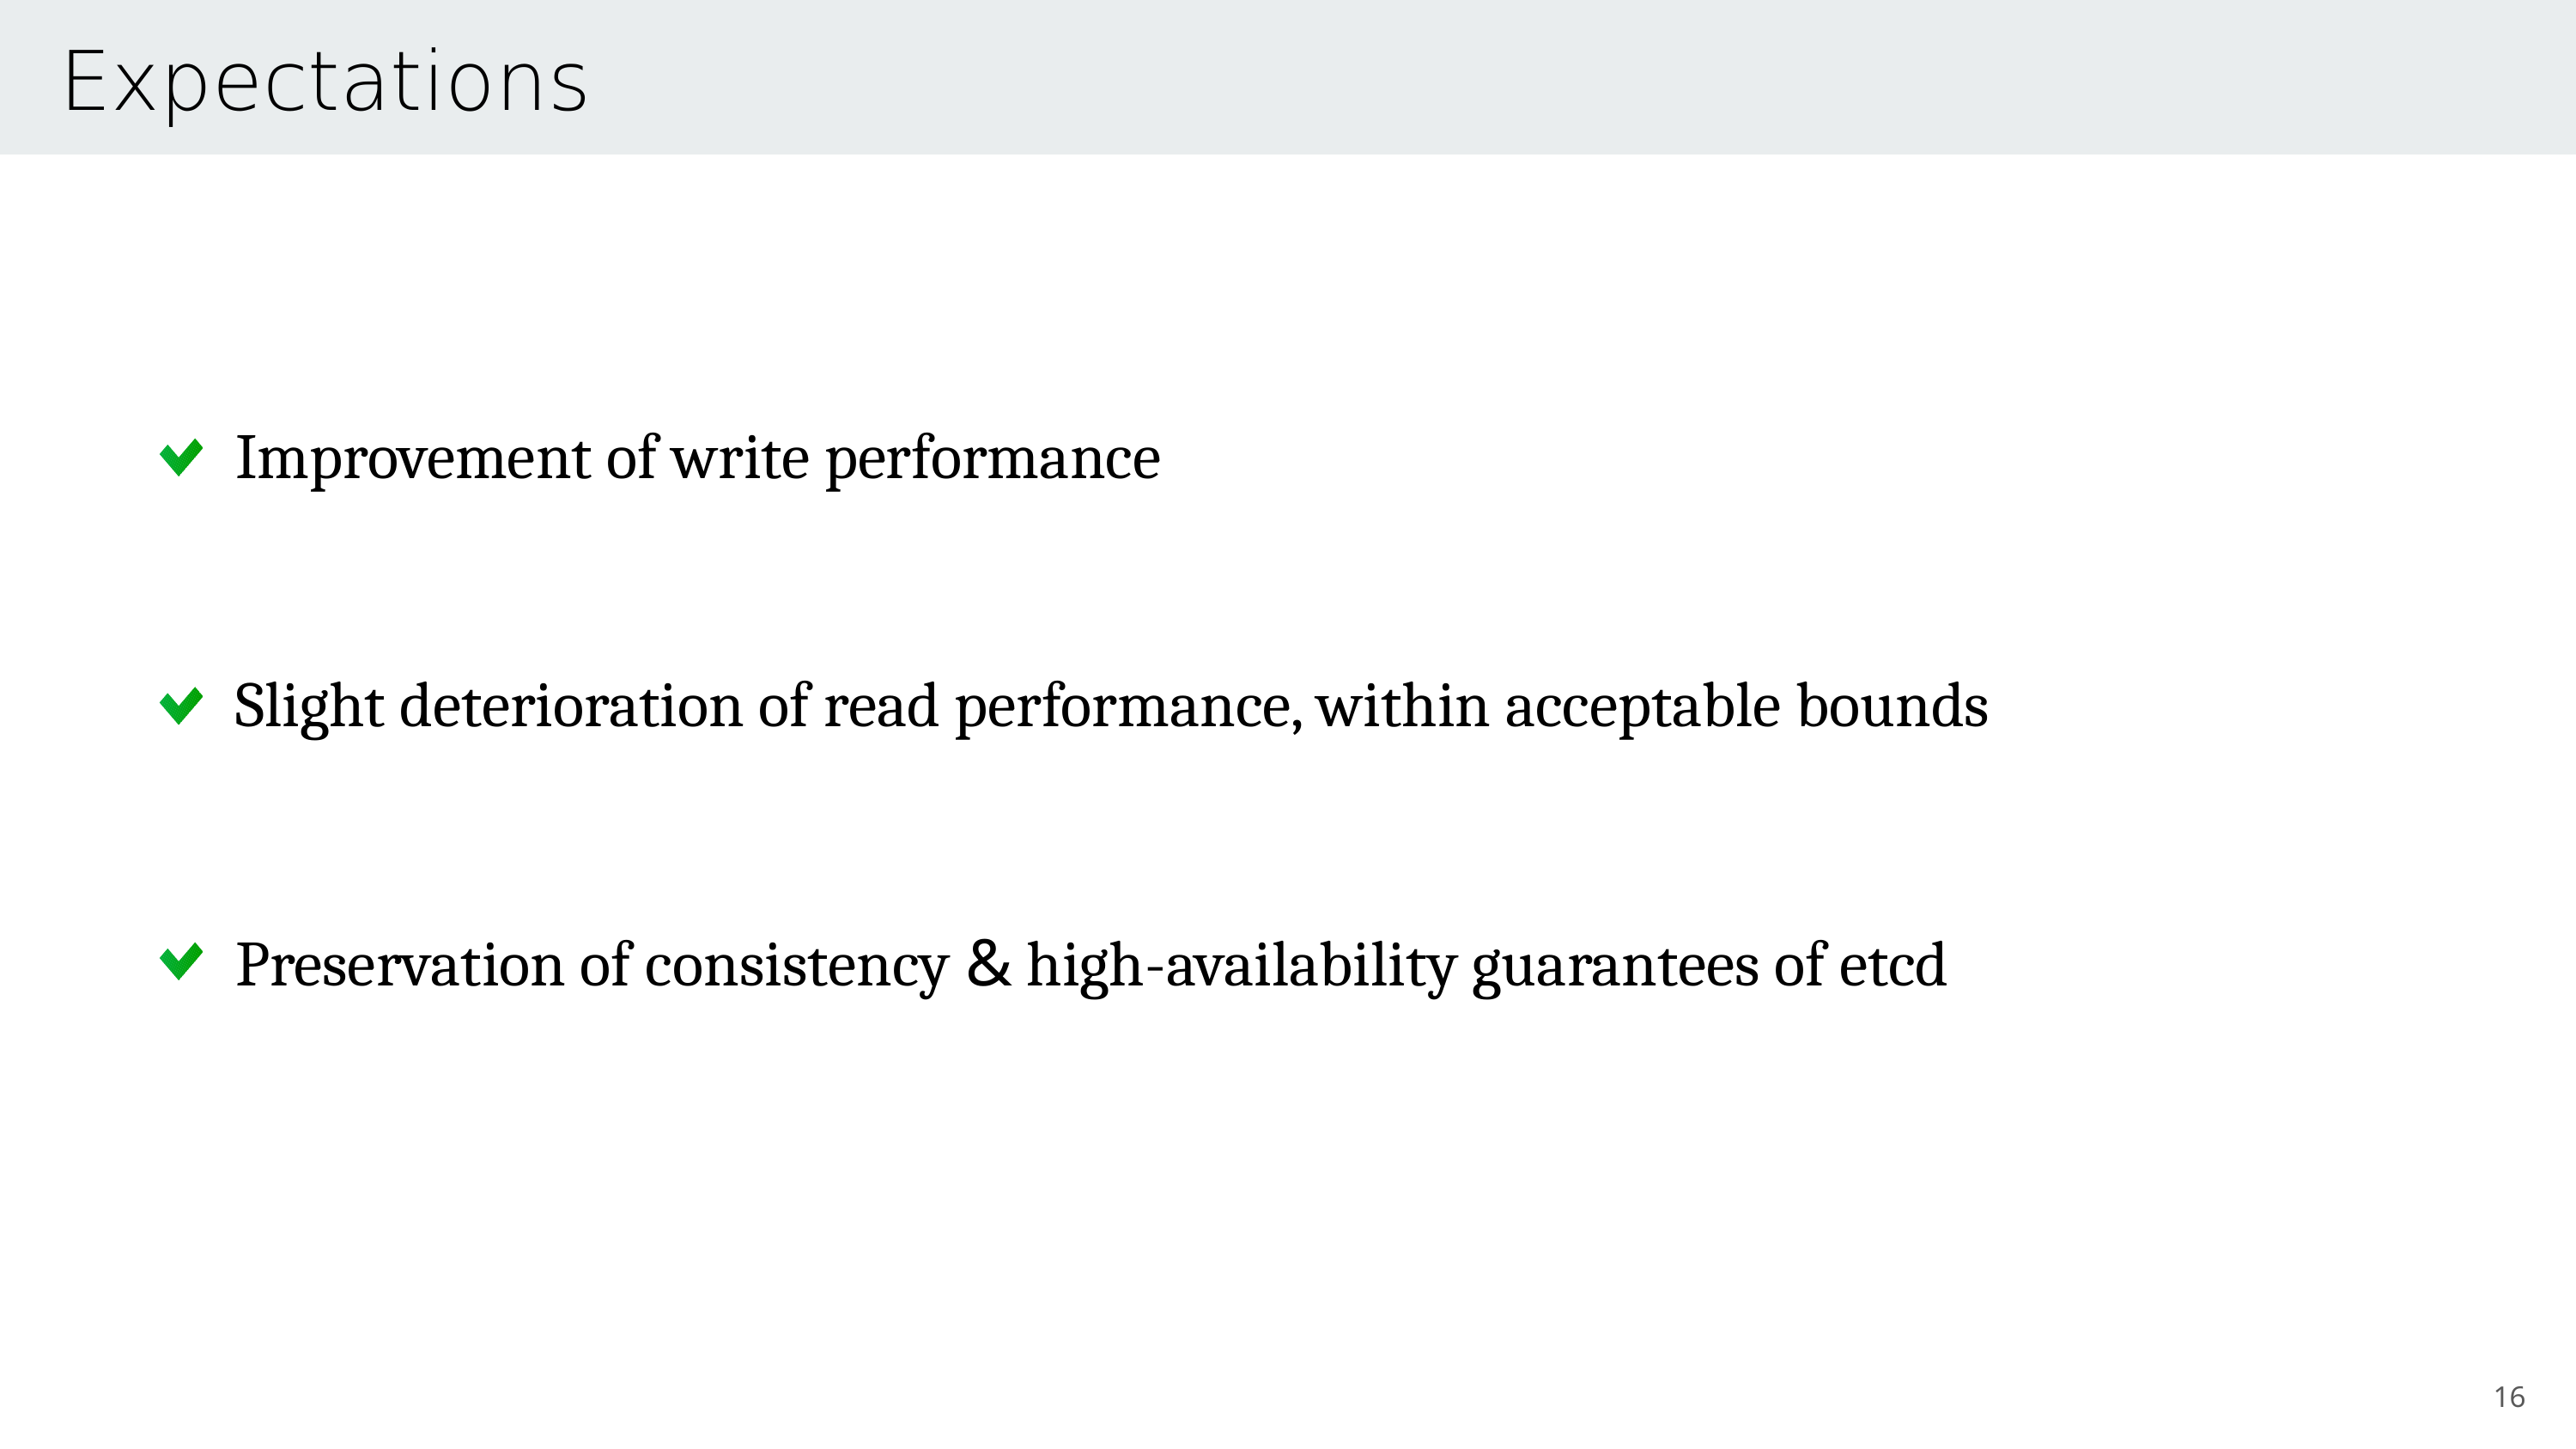

# Expectations
Improvement of write performance
Slight deterioration of read performance, within acceptable bounds
Preservation of consistency & high-availability guarantees of etcd
16